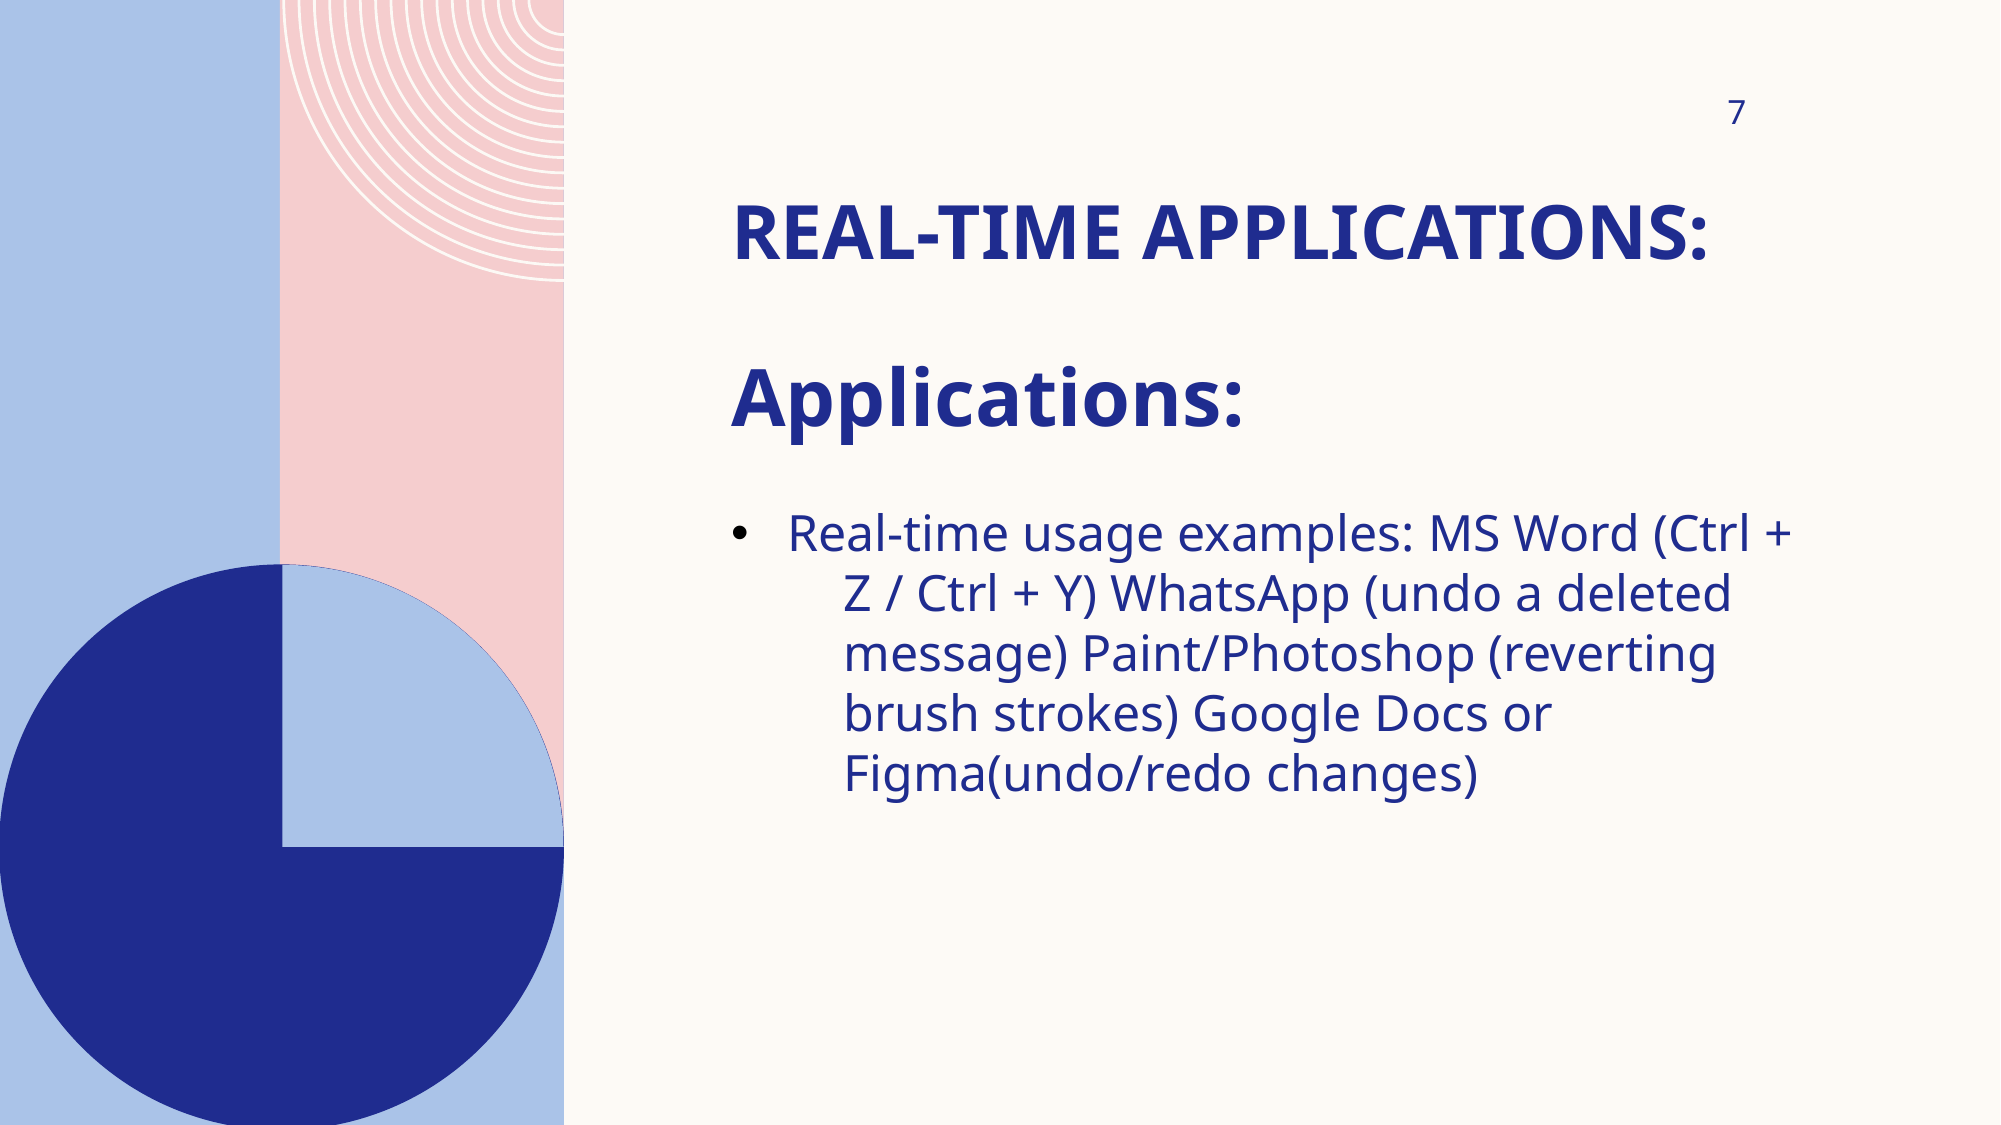

# Real-time applications:
Applications:
Real-time usage examples: MS Word (Ctrl + Z / Ctrl + Y) WhatsApp (undo a deleted message) Paint/Photoshop (reverting brush strokes) Google Docs or Figma(undo/redo changes)